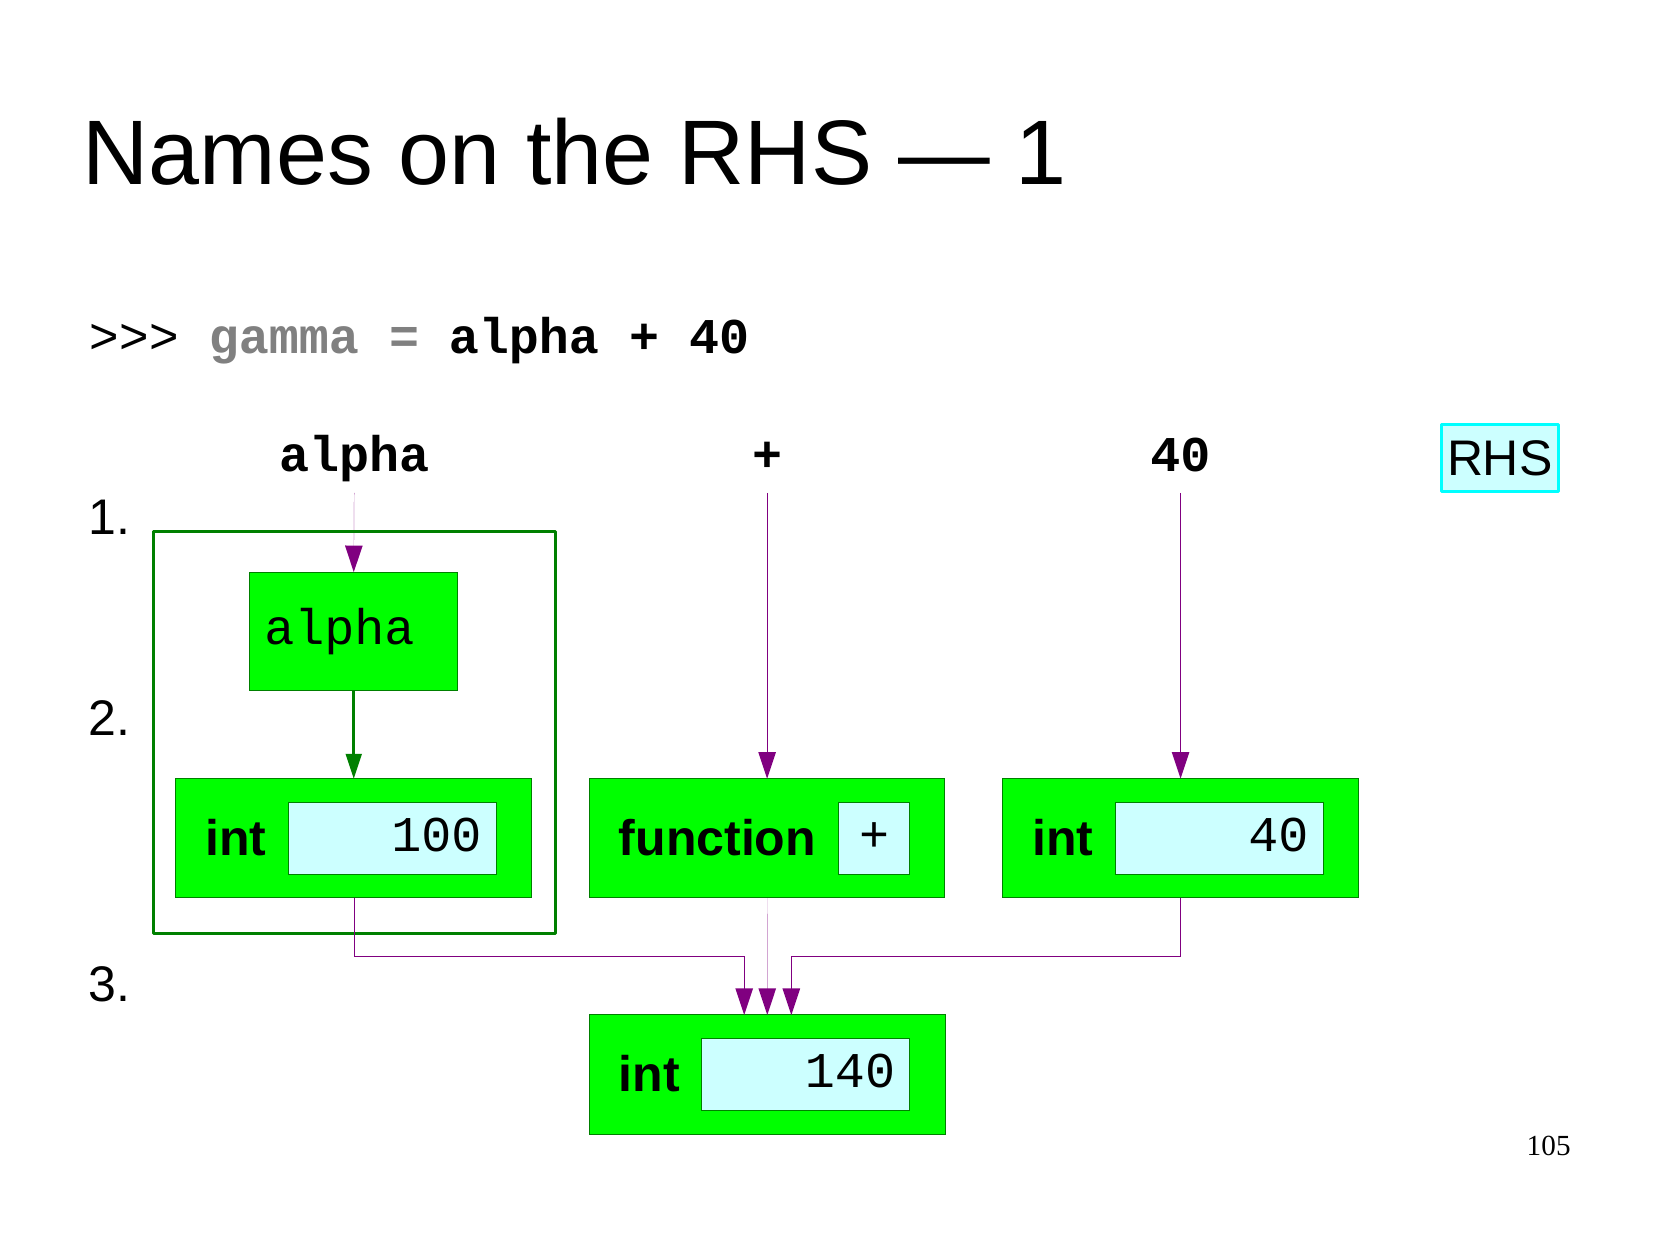

# Names on the RHS — 1
>>>
gamma = alpha + 40
alpha
+
40
RHS
1.
alpha
2.
int
100
function
+
int
40
3.
int
140
105